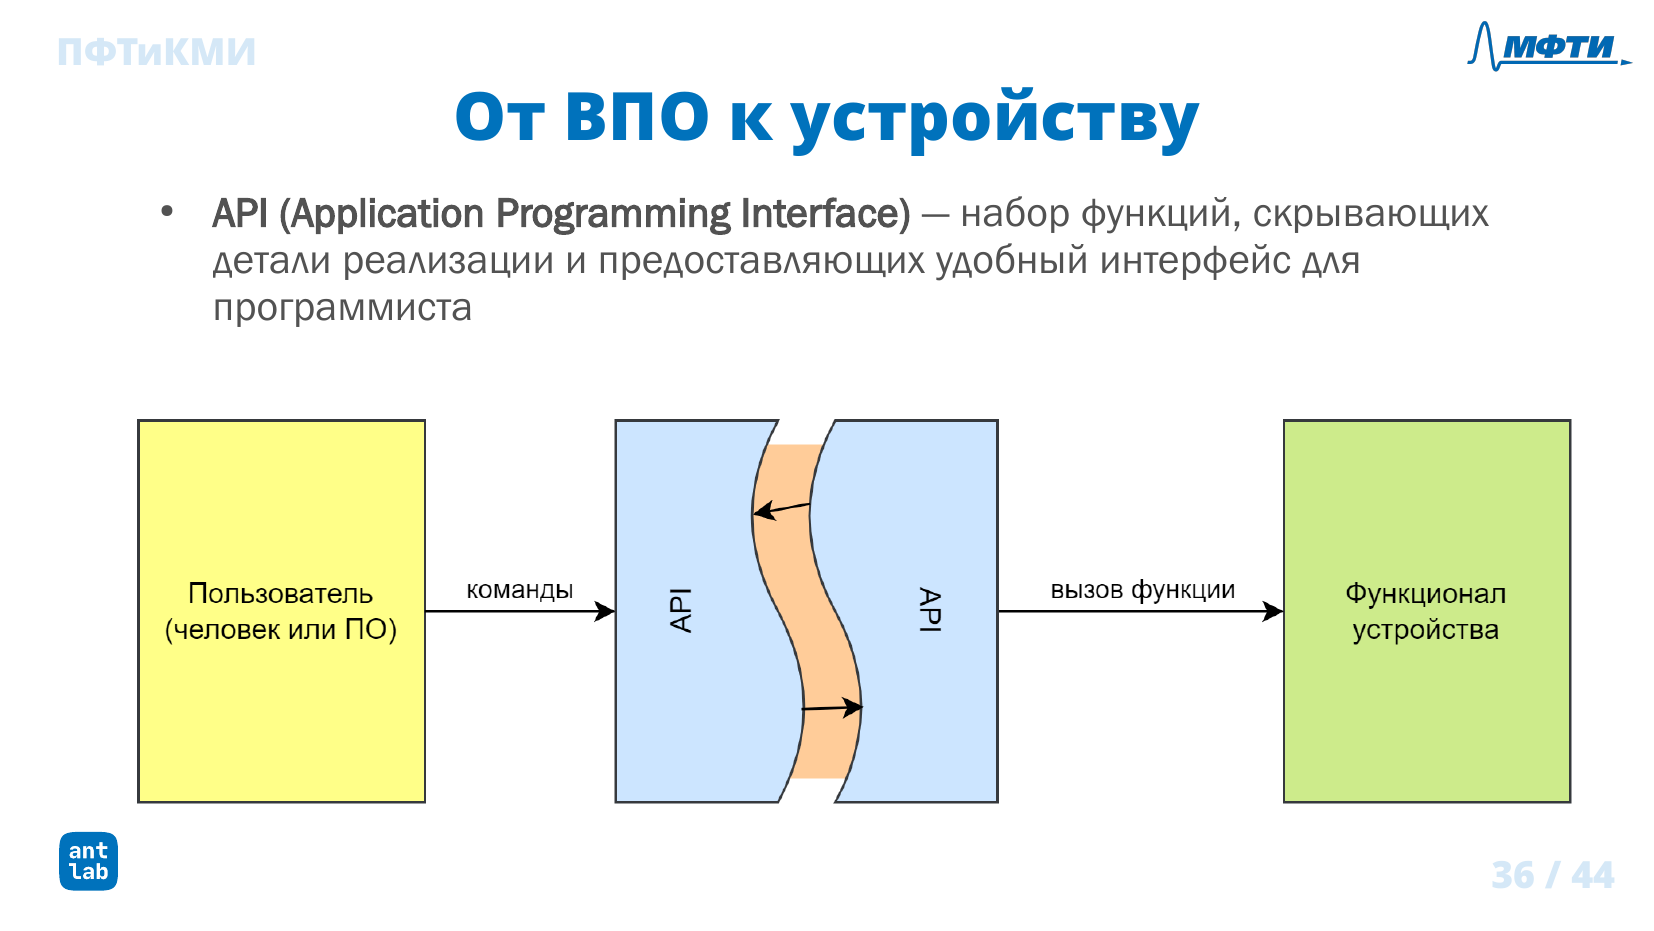

# От ВПО к устройству
API (Application Programming Interface) — набор функций, скрывающих детали реализации и предоставляющих удобный интерфейс для программиста